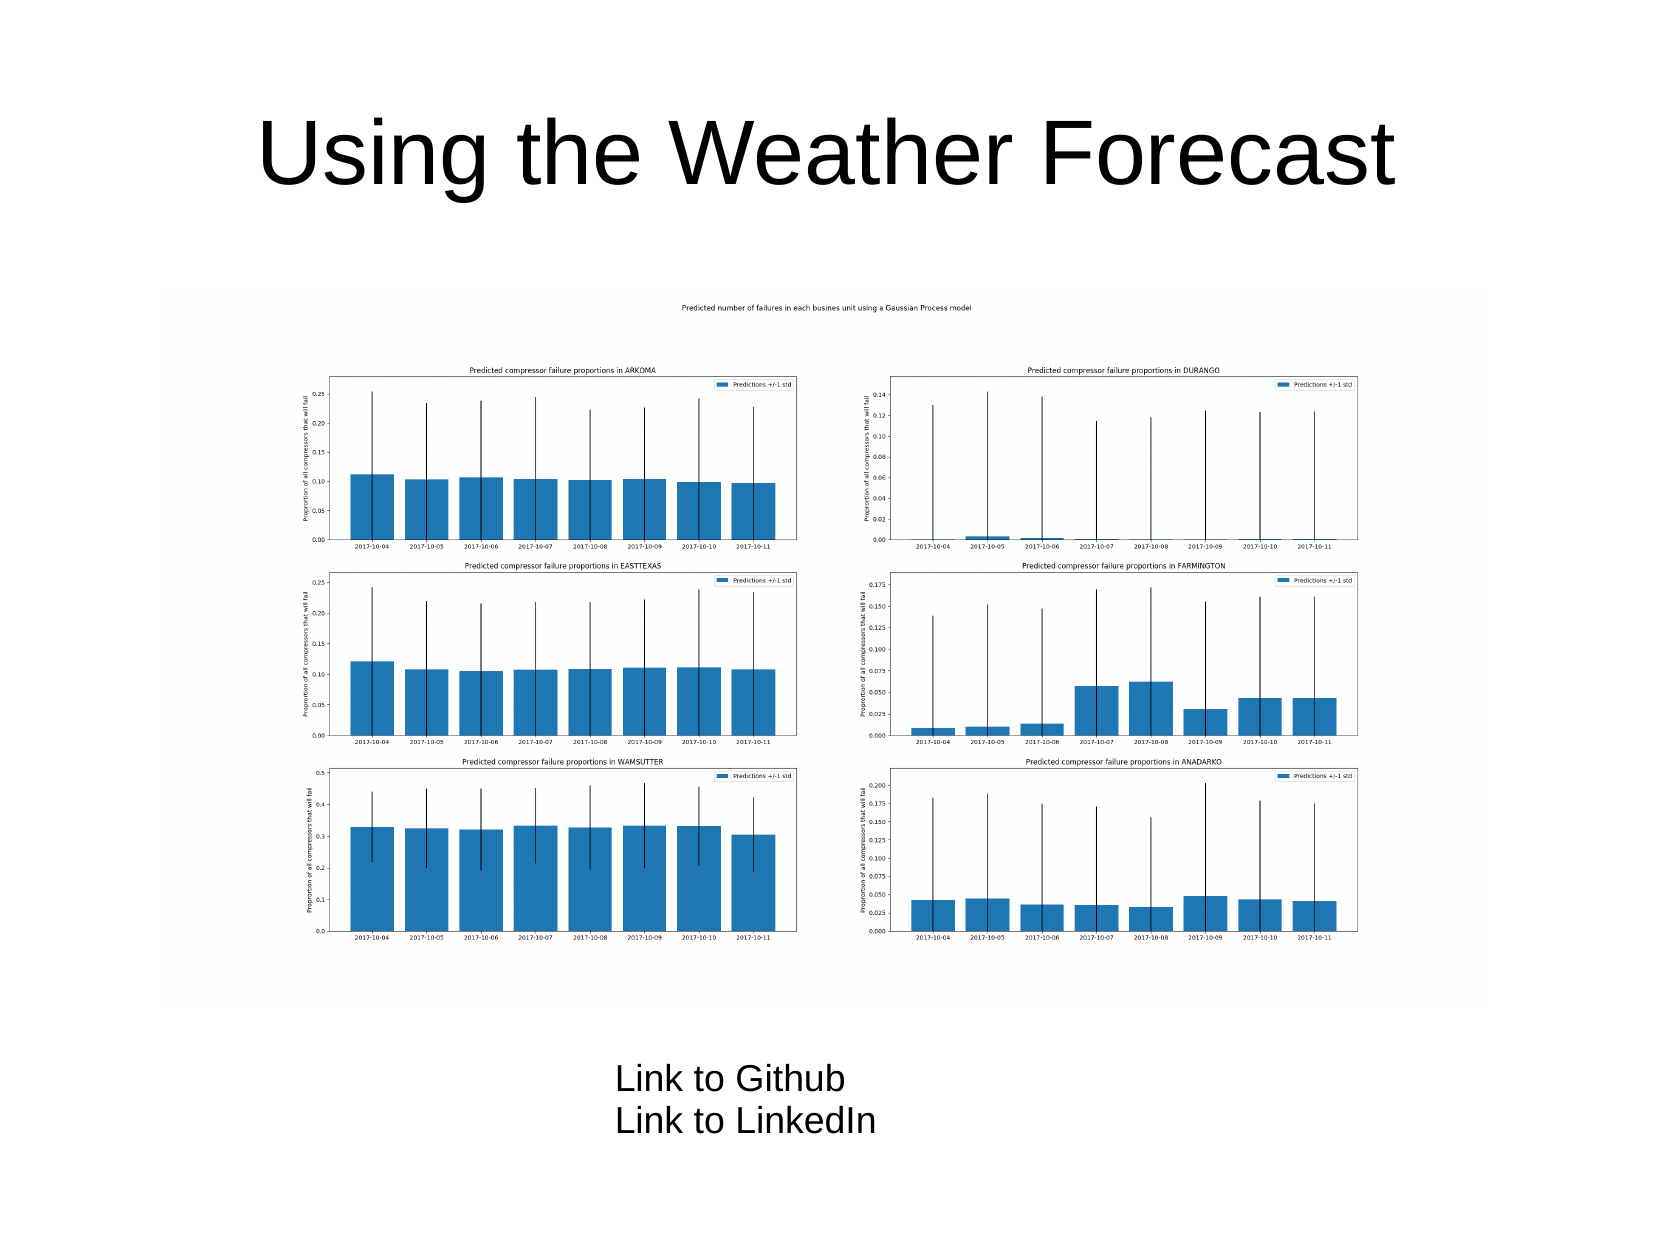

# Using the Weather Forecast
Link to Github
Link to LinkedIn